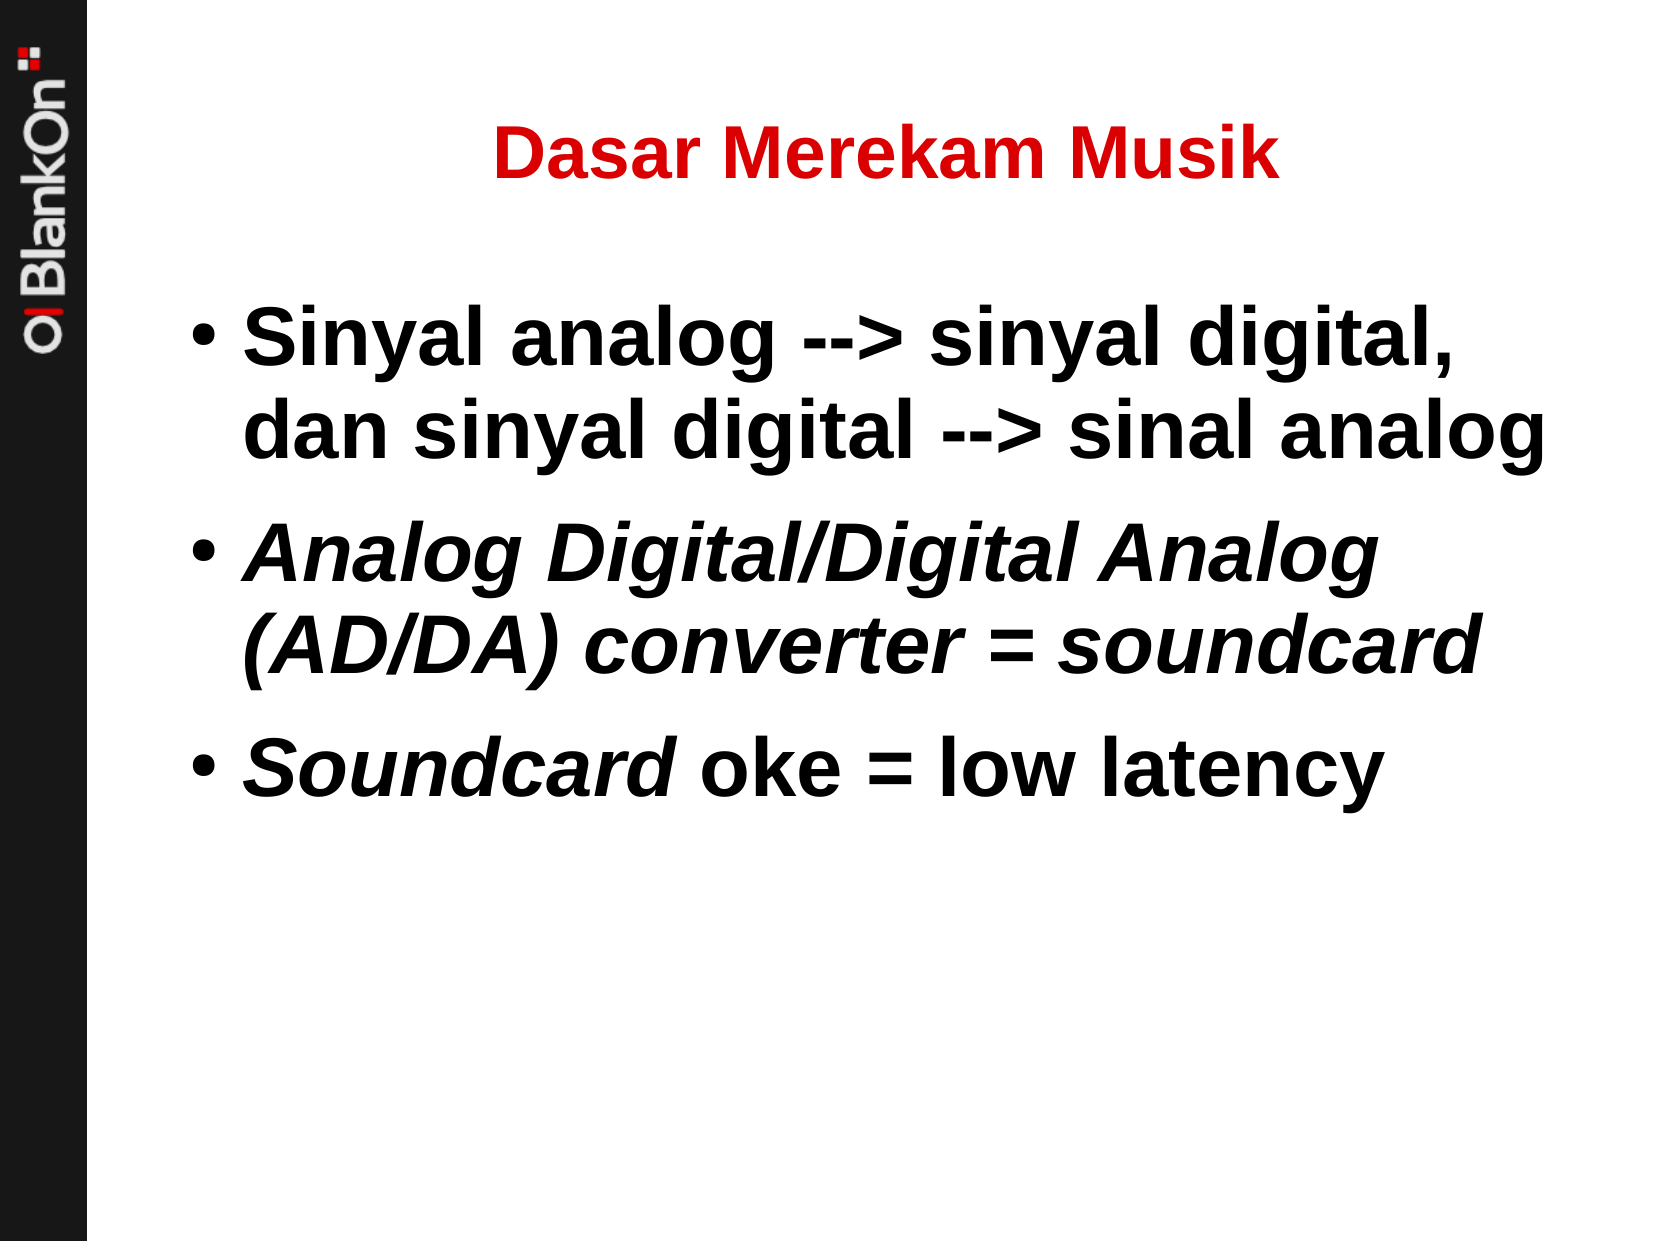

Dasar Merekam Musik
# Sinyal analog --> sinyal digital, dan sinyal digital --> sinal analog
Analog Digital/Digital Analog (AD/DA) converter = soundcard
Soundcard oke = low latency